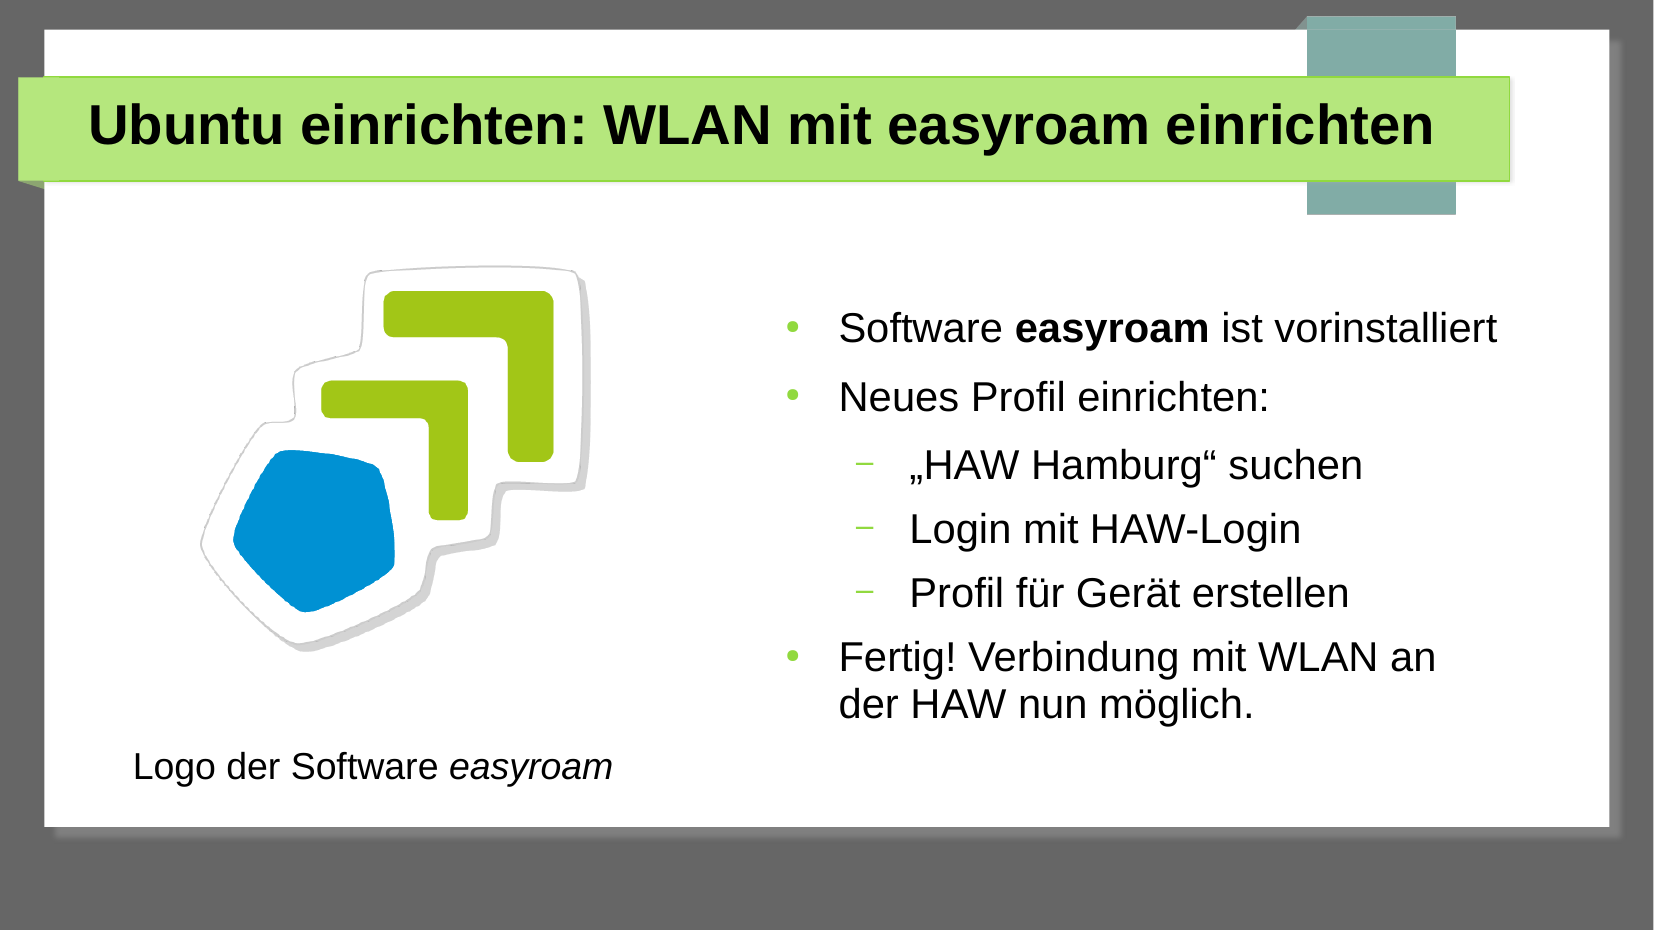

# Ubuntu einrichten: WLAN mit easyroam einrichten
Software easyroam ist vorinstalliert
Neues Profil einrichten:
„HAW Hamburg“ suchen
Login mit HAW-Login
Profil für Gerät erstellen
Fertig! Verbindung mit WLAN an
der HAW nun möglich.
Logo der Software easyroam